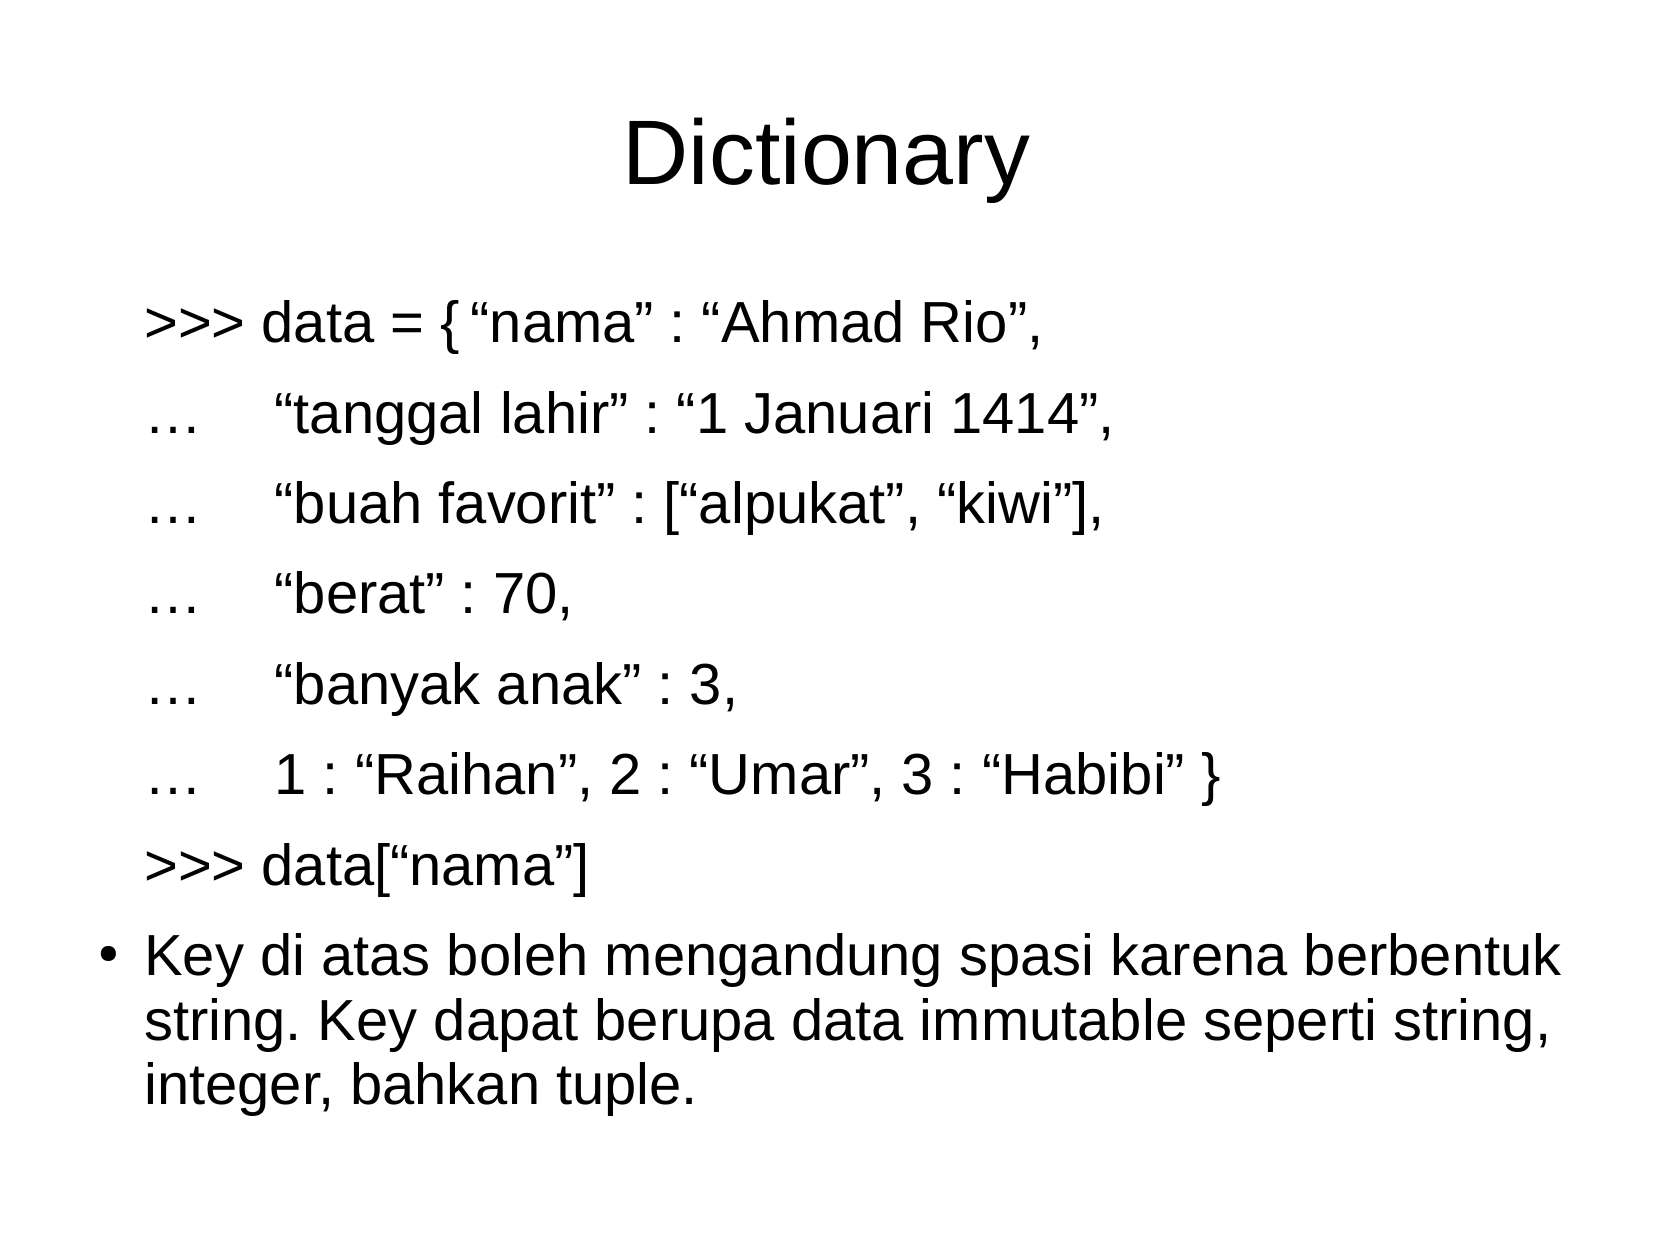

# Dictionary
>>> data = {	“nama” : “Ahmad Rio”,
… 				“tanggal lahir” : “1 Januari 1414”,
… 				“buah favorit” : [“alpukat”, “kiwi”],
… 				“berat” : 70,
… 	“banyak anak” : 3,
… 	1 : “Raihan”, 2 : “Umar”, 3 : “Habibi” }
>>> data[“nama”]
Key di atas boleh mengandung spasi karena berbentuk string. Key dapat berupa data immutable seperti string, integer, bahkan tuple.